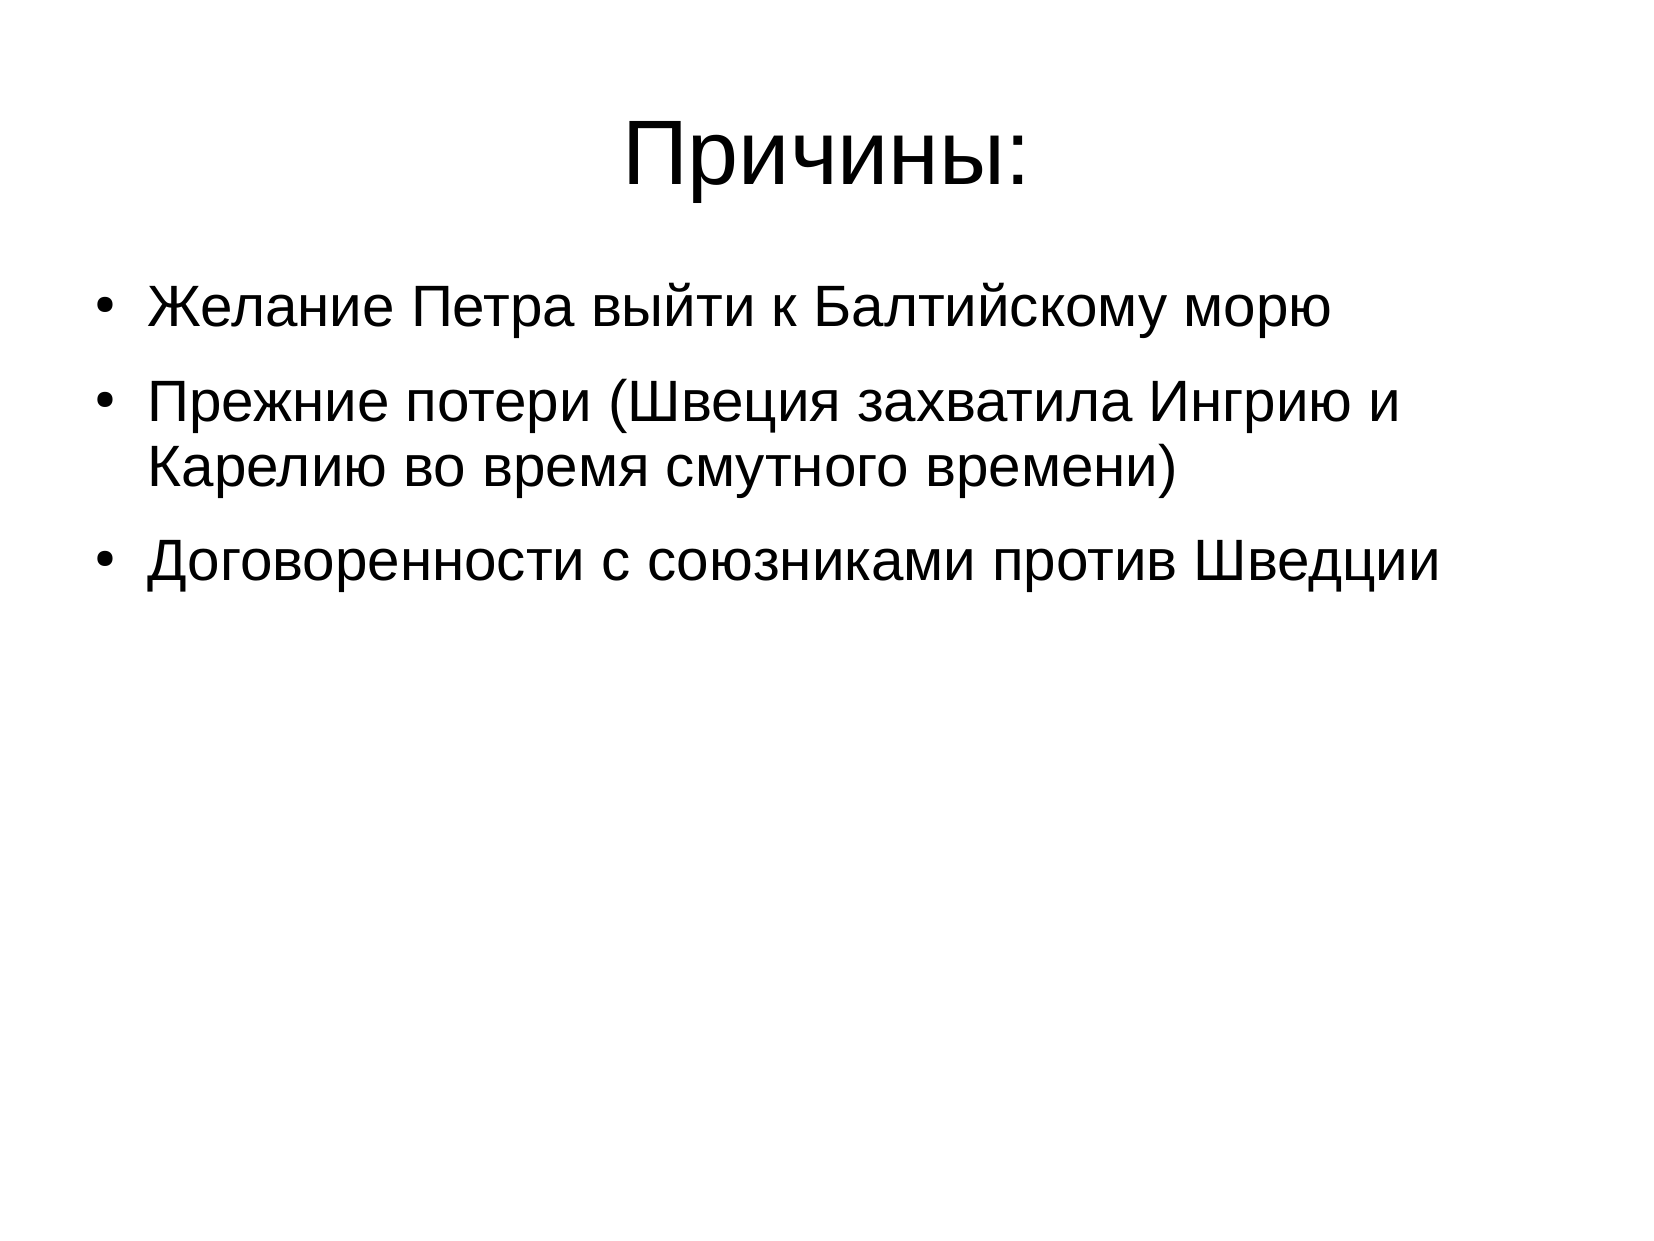

# Причины:
Желание Петра выйти к Балтийскому морю
Прежние потери (Швеция захватила Ингрию и Карелию во время смутного времени)
Договоренности с союзниками против Шведции